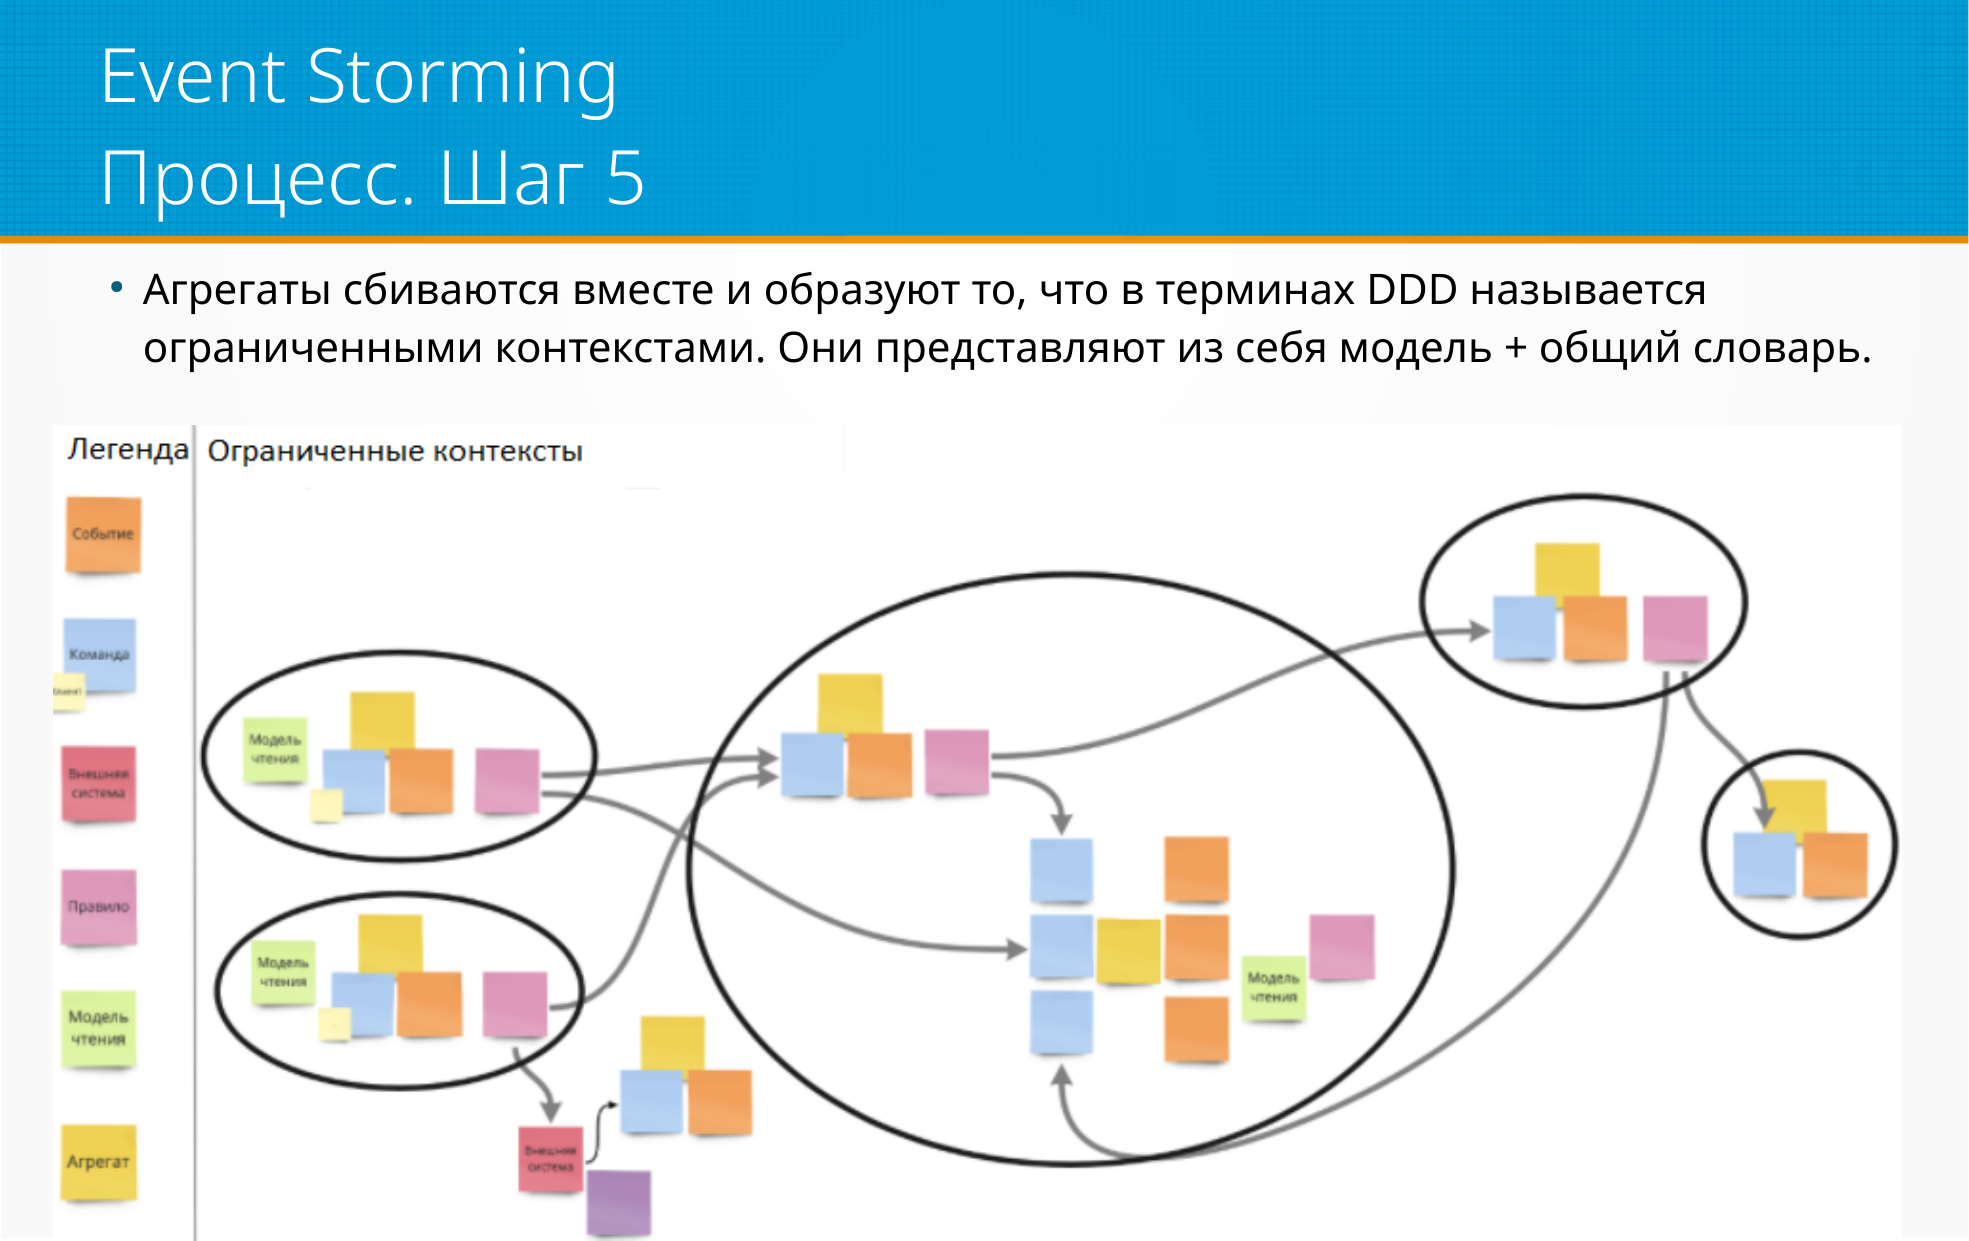

# Event Storming Процесс. Шаг 5
Агрегаты сбиваются вместе и образуют то, что в терминах DDD называется ограниченными контекстами. Они представляют из себя модель + общий словарь.